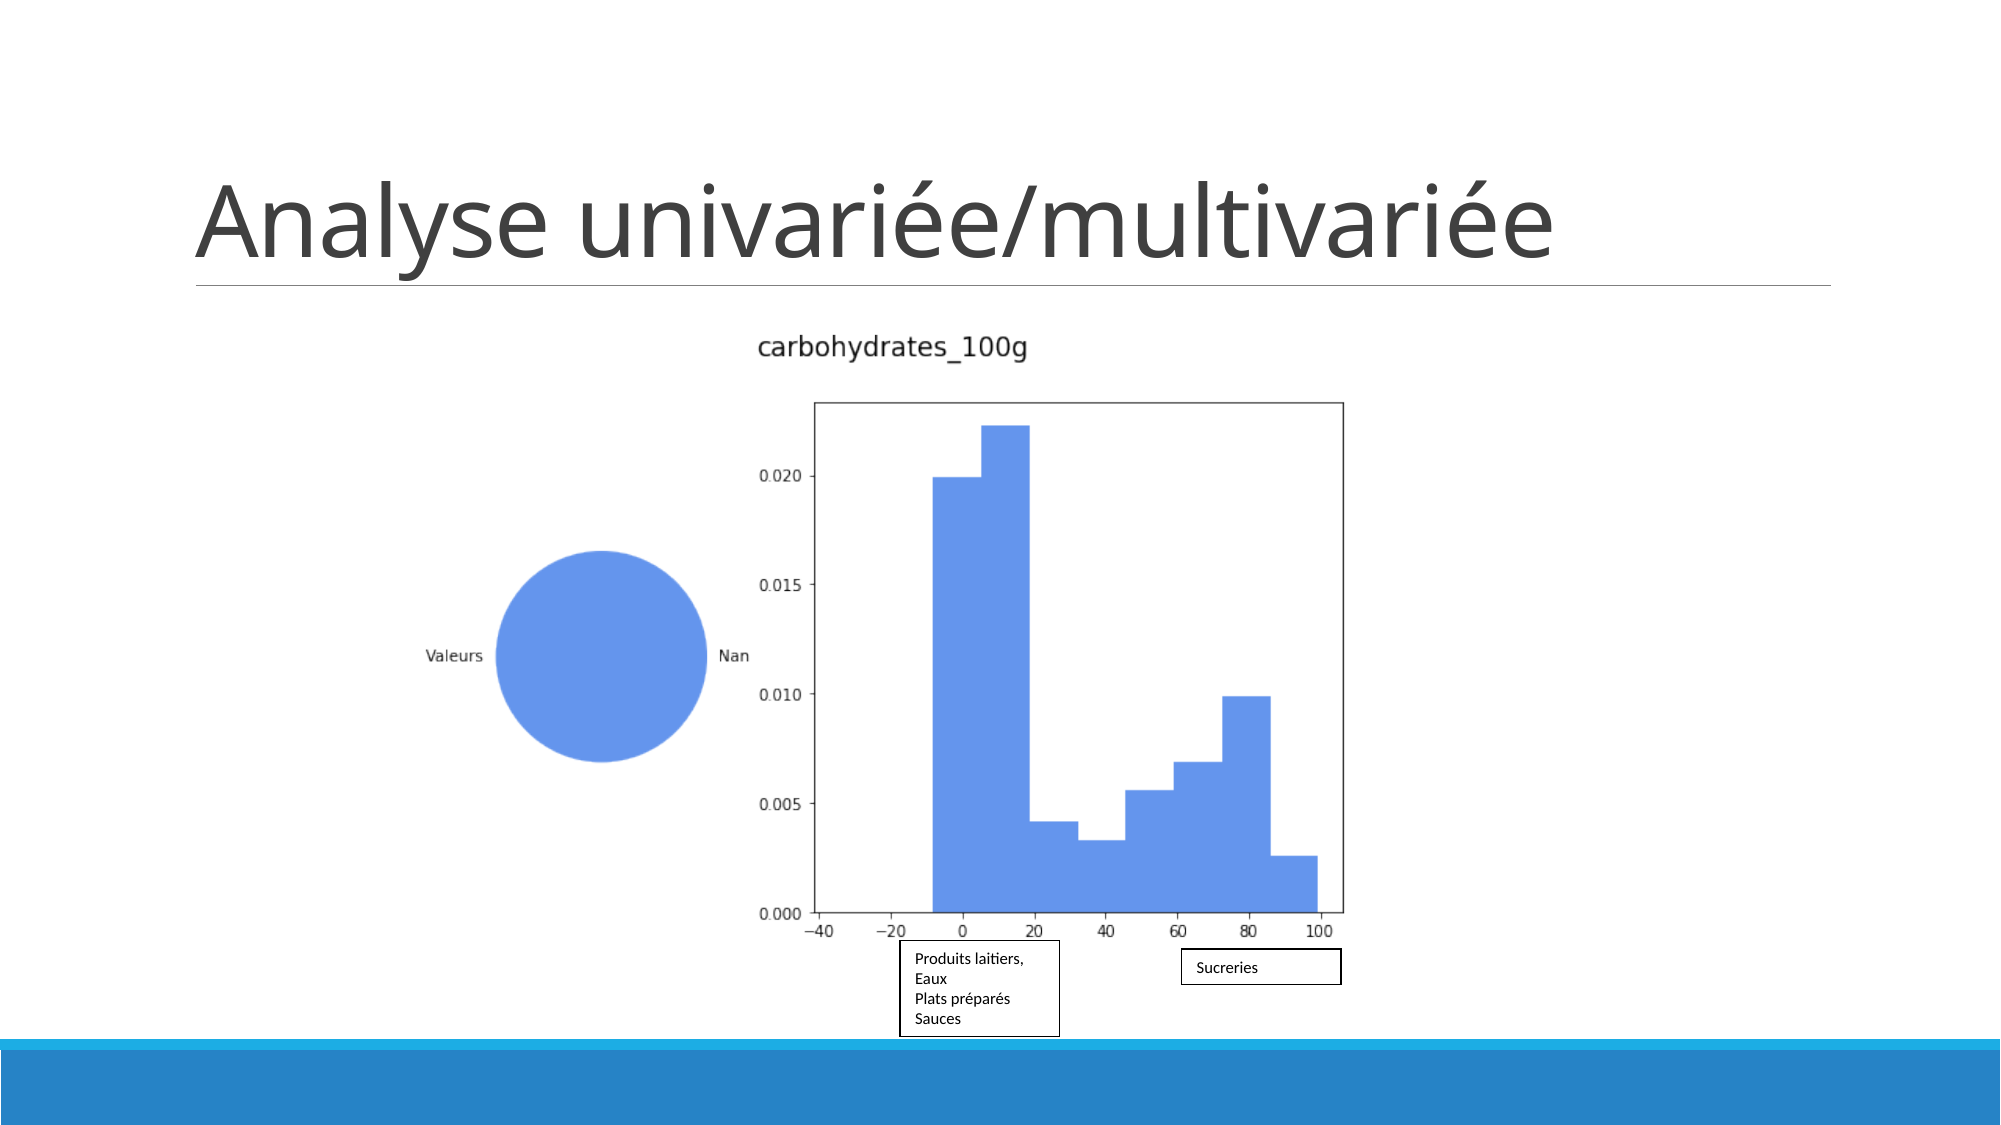

# Analyse univariée/multivariée
Produits laitiers,
Eaux
Plats préparés
Sauces
Sucreries